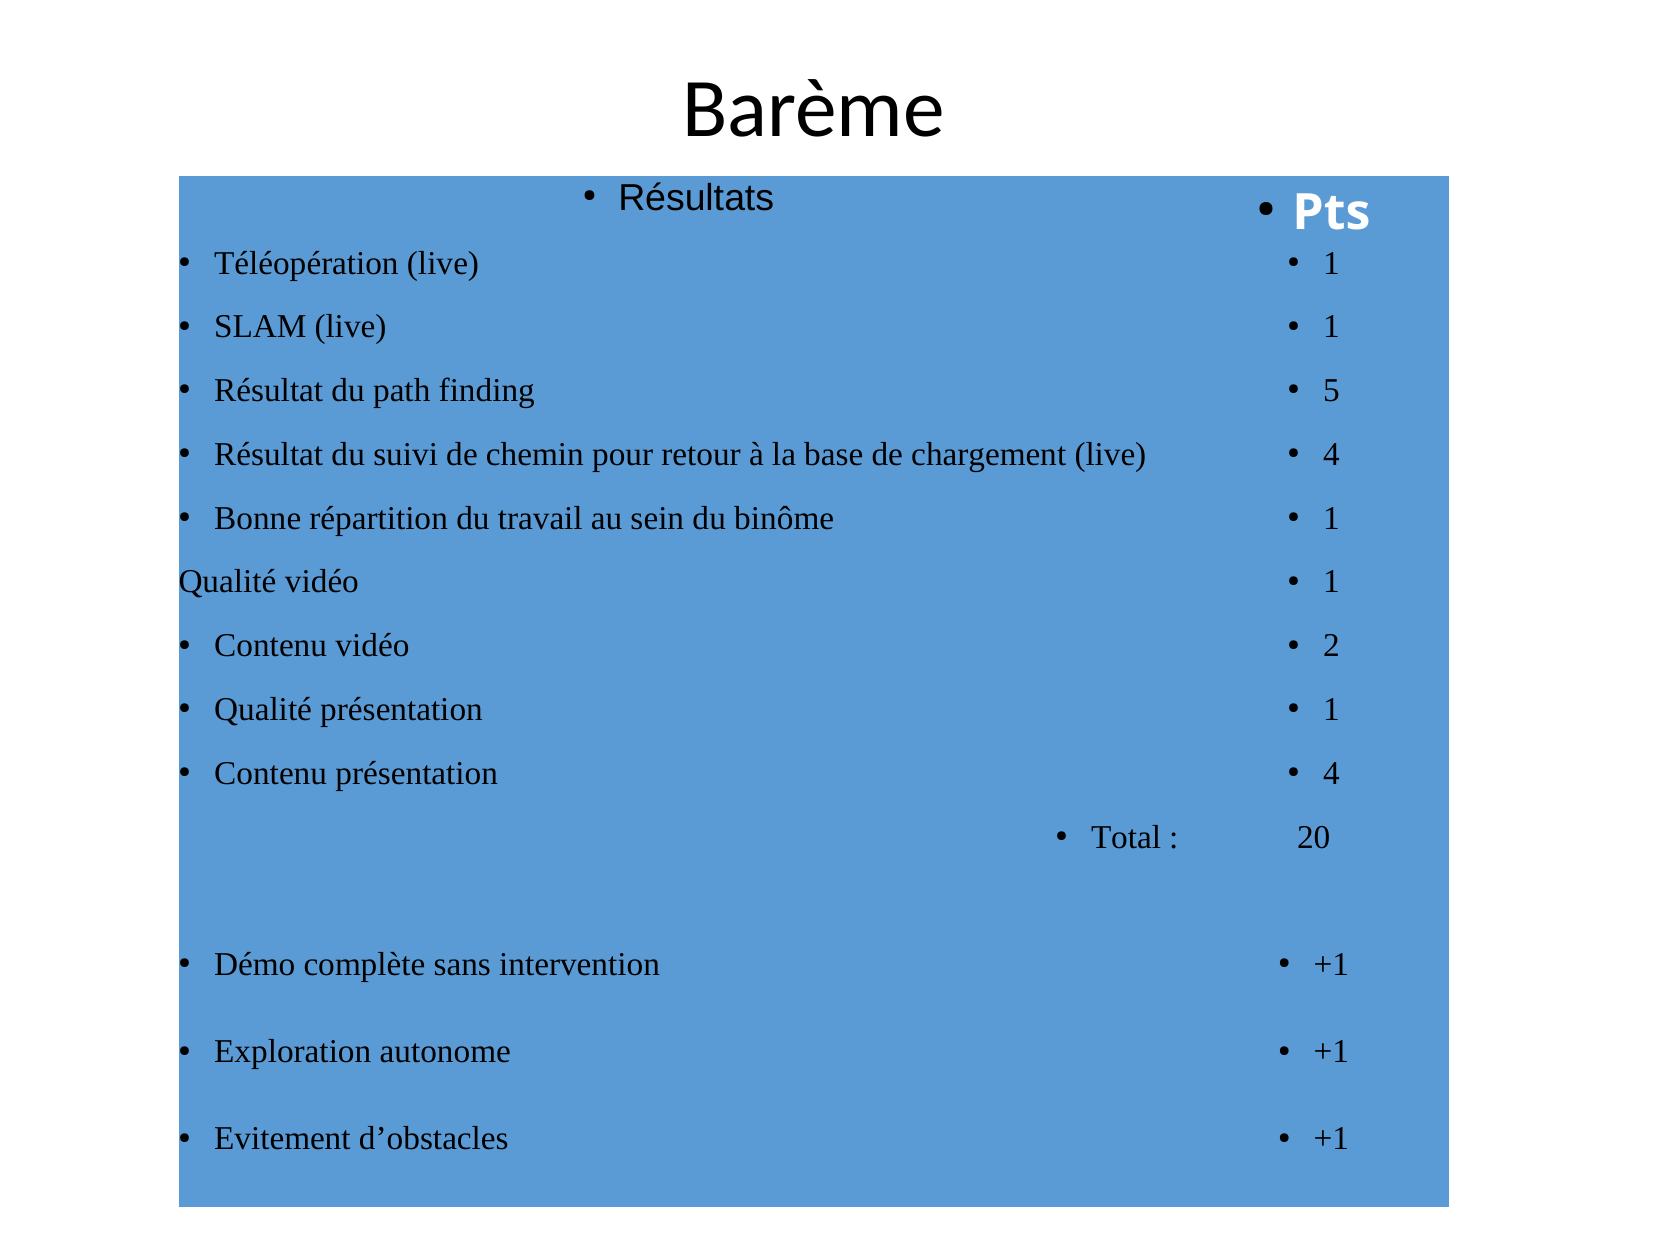

# Barème
| Résultats | Pts |
| --- | --- |
| Téléopération (live) | 1 |
| SLAM (live) | 1 |
| Résultat du path finding | 5 |
| Résultat du suivi de chemin pour retour à la base de chargement (live) | 4 |
| Bonne répartition du travail au sein du binôme | 1 |
| Qualité vidéo | 1 |
| Contenu vidéo | 2 |
| Qualité présentation | 1 |
| Contenu présentation | 4 |
| Total : | 20 |
| | |
| Démo complète sans intervention | +1 |
| Exploration autonome | +1 |
| Evitement d’obstacles | +1 |